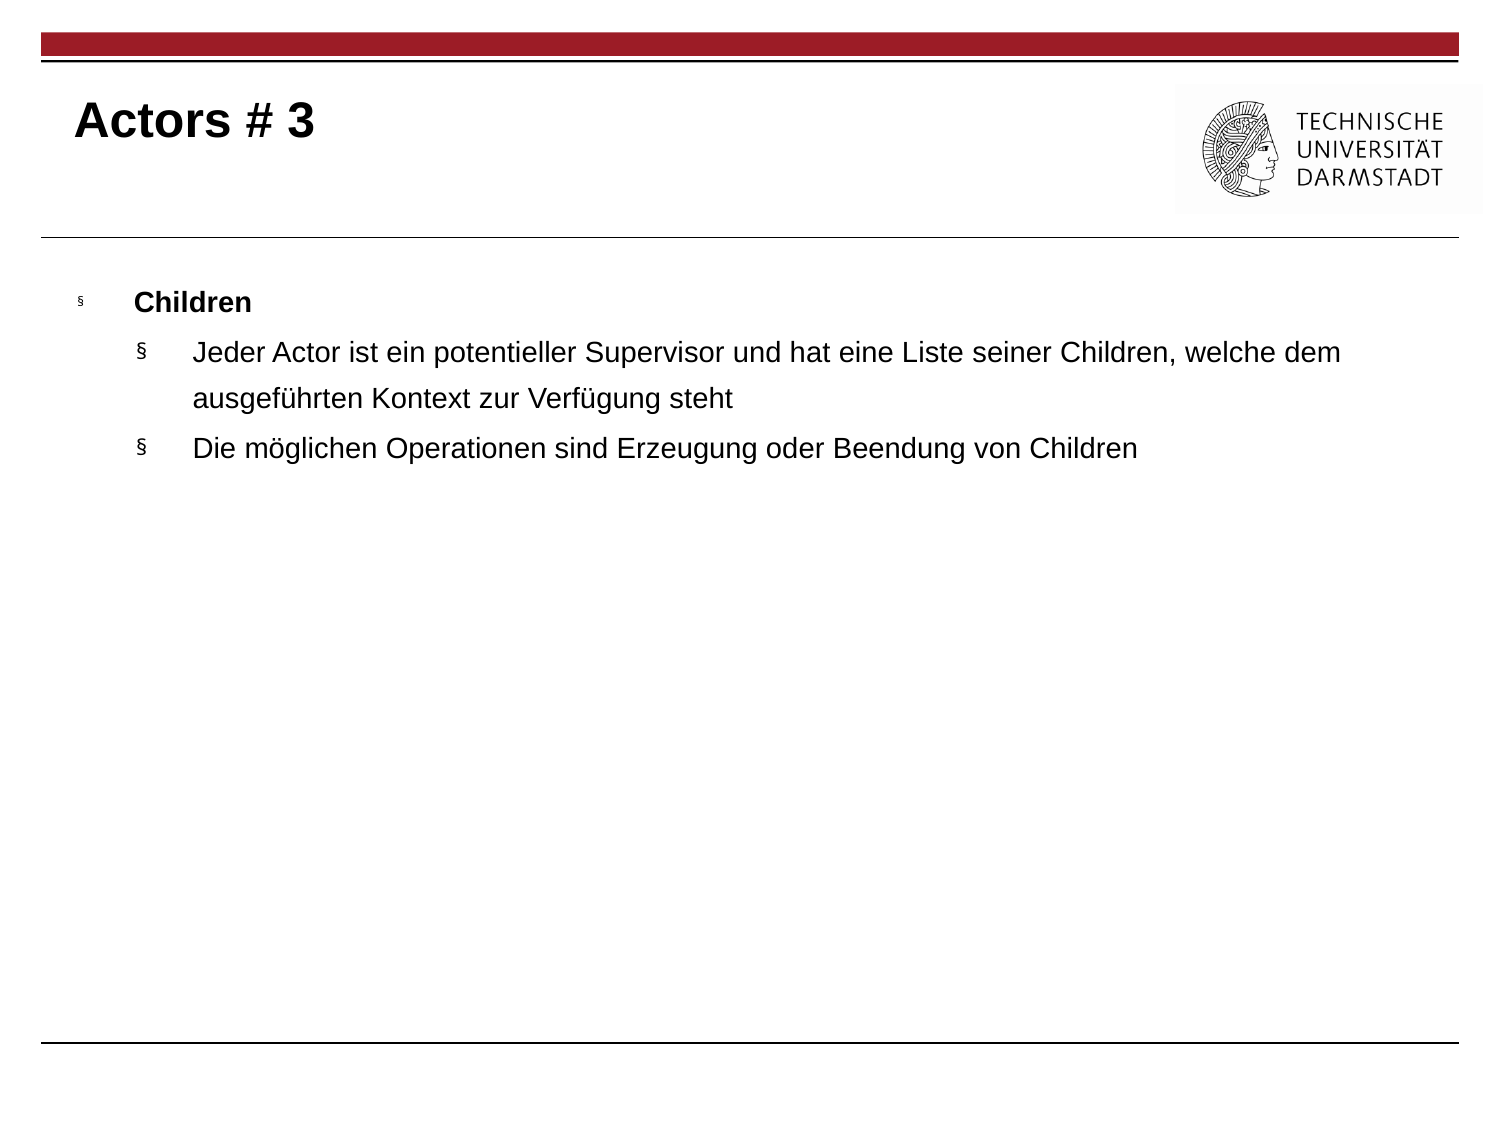

# Actors # 3
Children
Jeder Actor ist ein potentieller Supervisor und hat eine Liste seiner Children, welche dem ausgeführten Kontext zur Verfügung steht
Die möglichen Operationen sind Erzeugung oder Beendung von Children